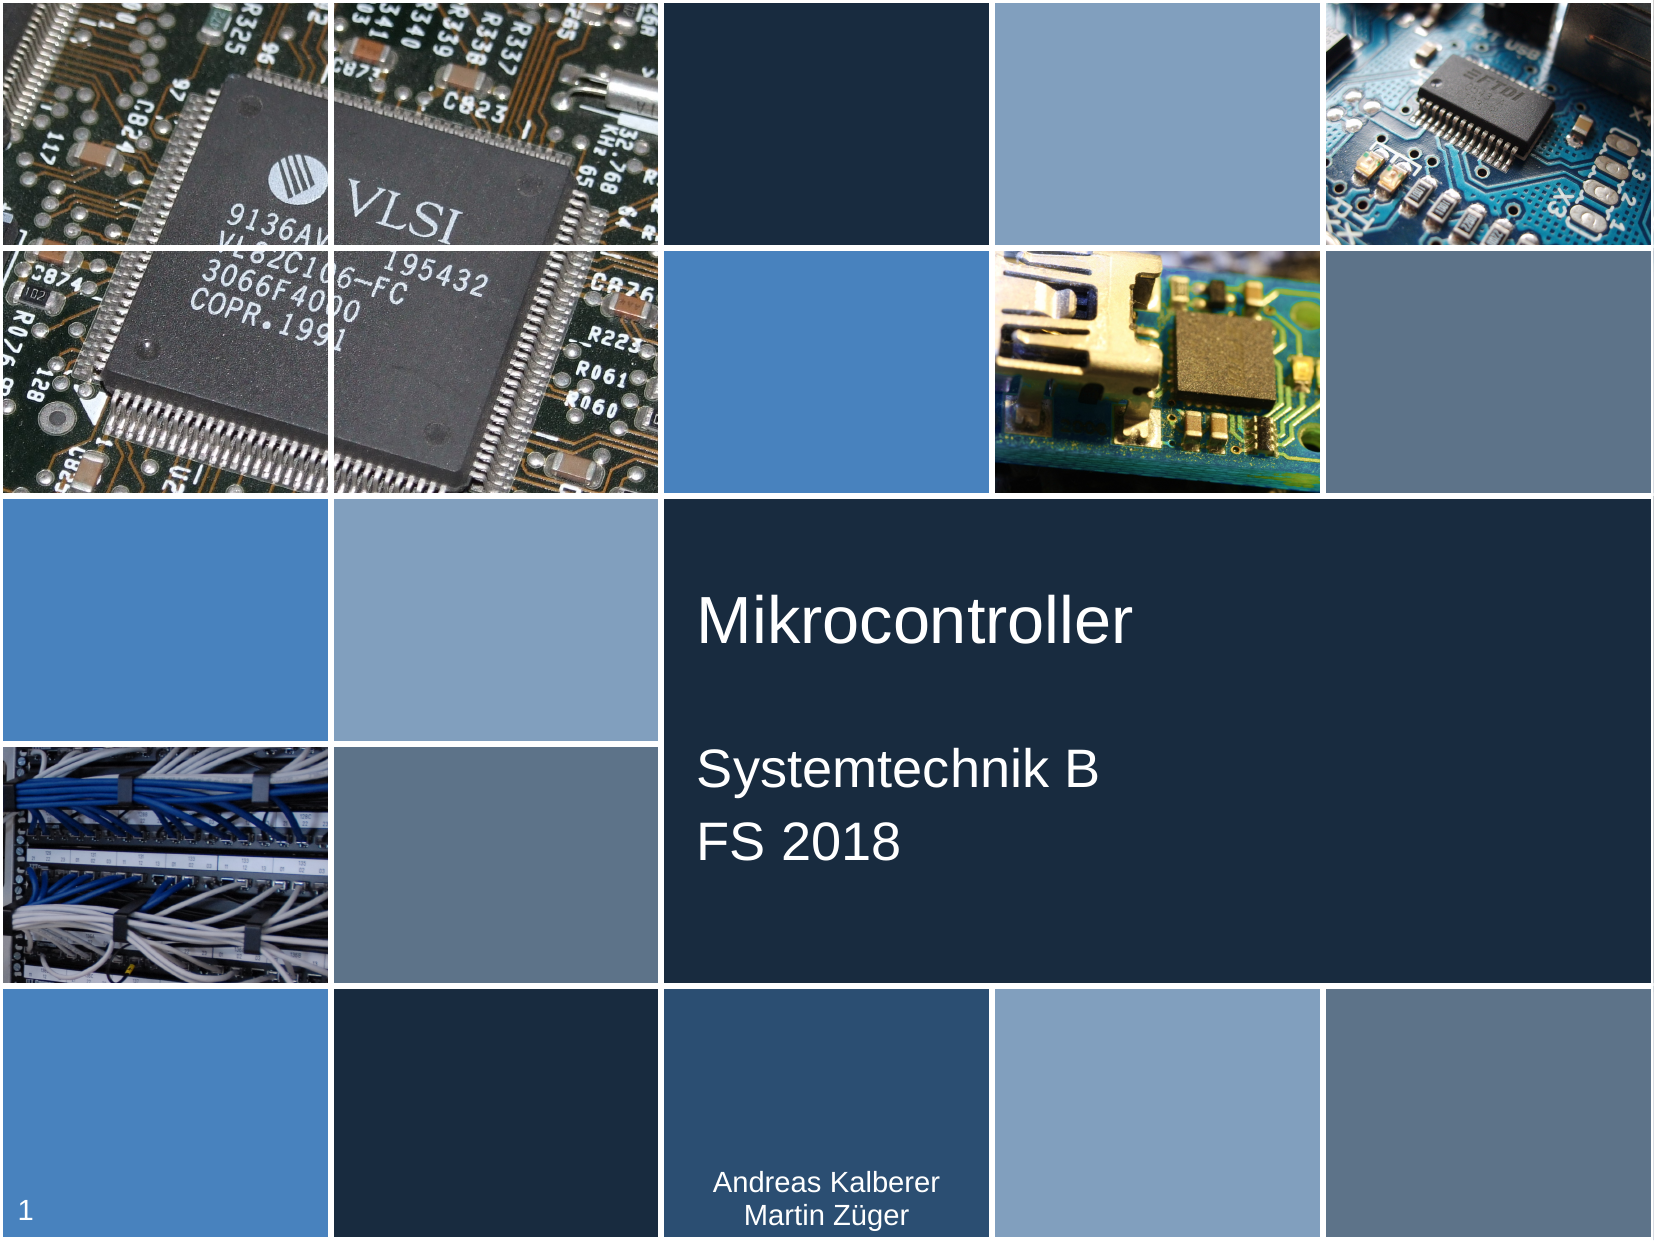

# Mikrocontroller
Systemtechnik B
FS 2018
LibreOffice Productivity Suite
1